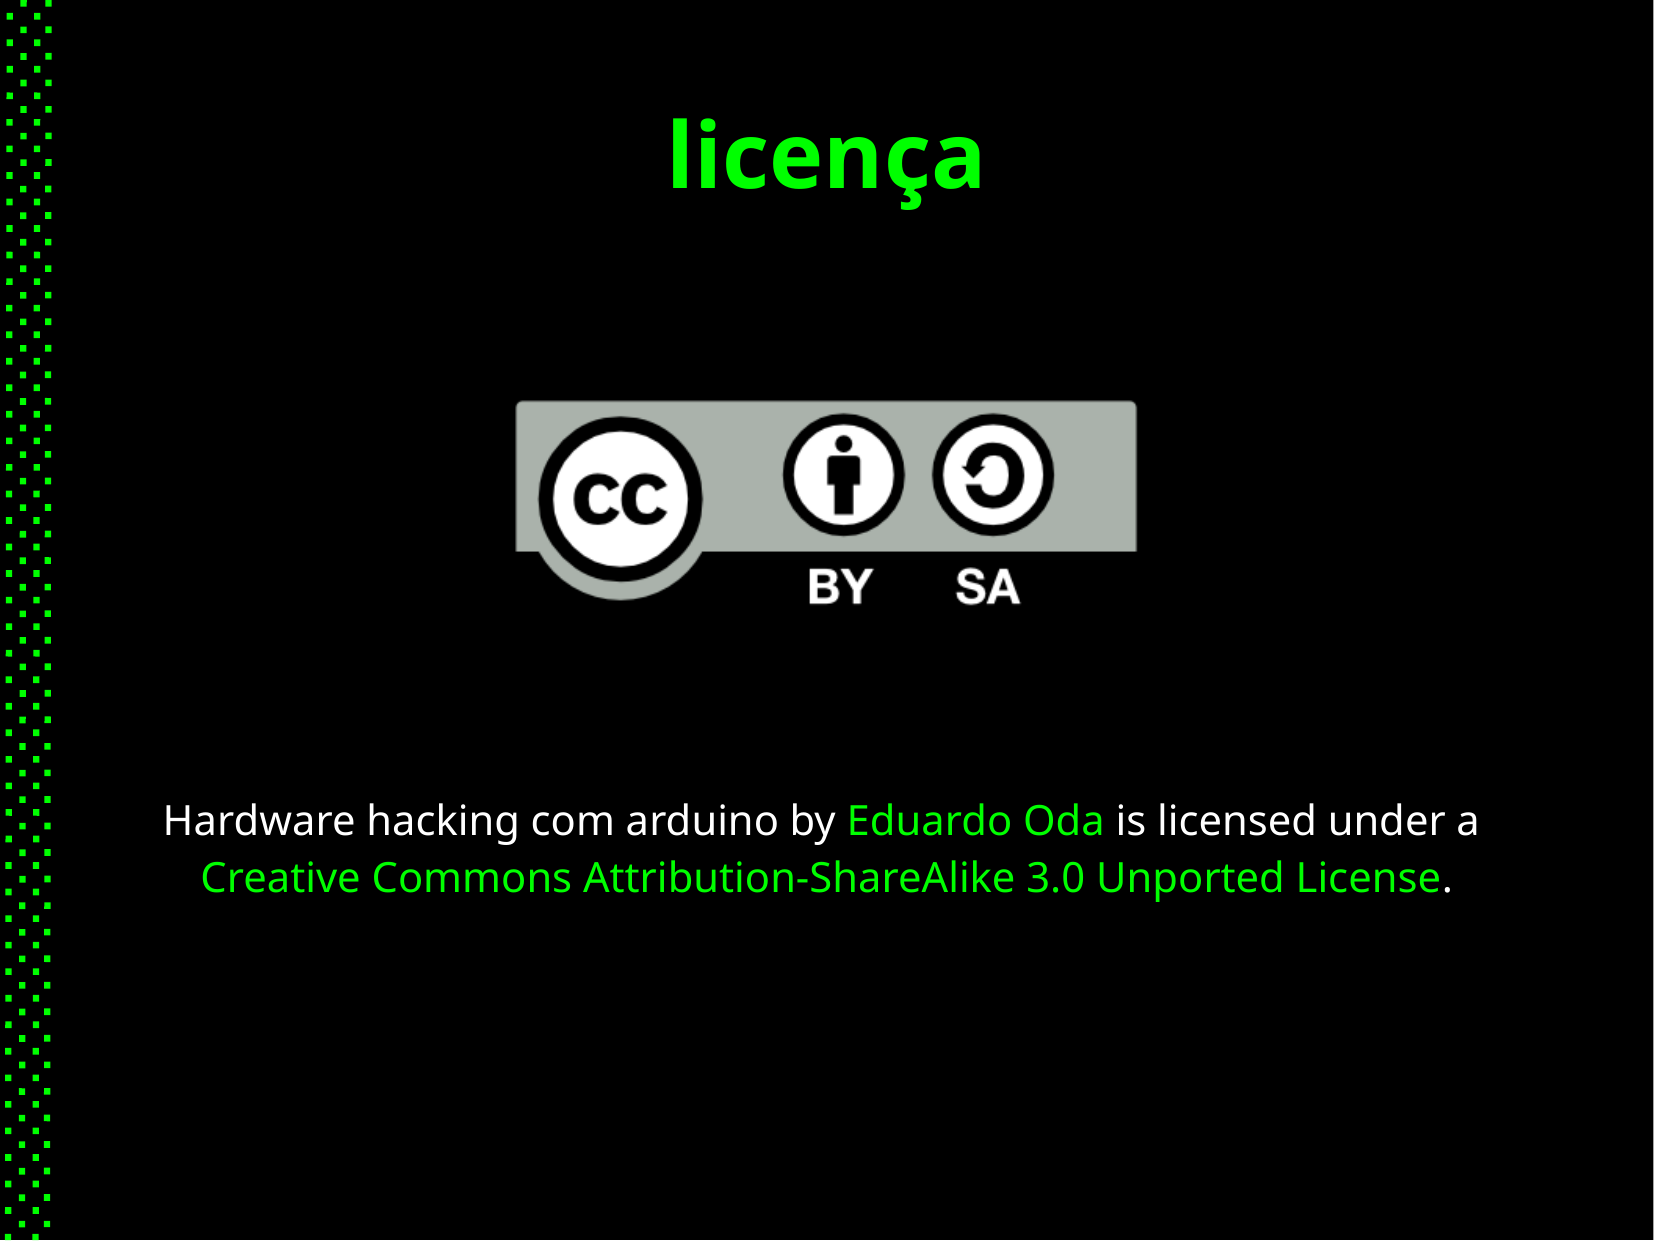

# licença
Hardware hacking com arduino by Eduardo Oda is licensed under a Creative Commons Attribution-ShareAlike 3.0 Unported License.